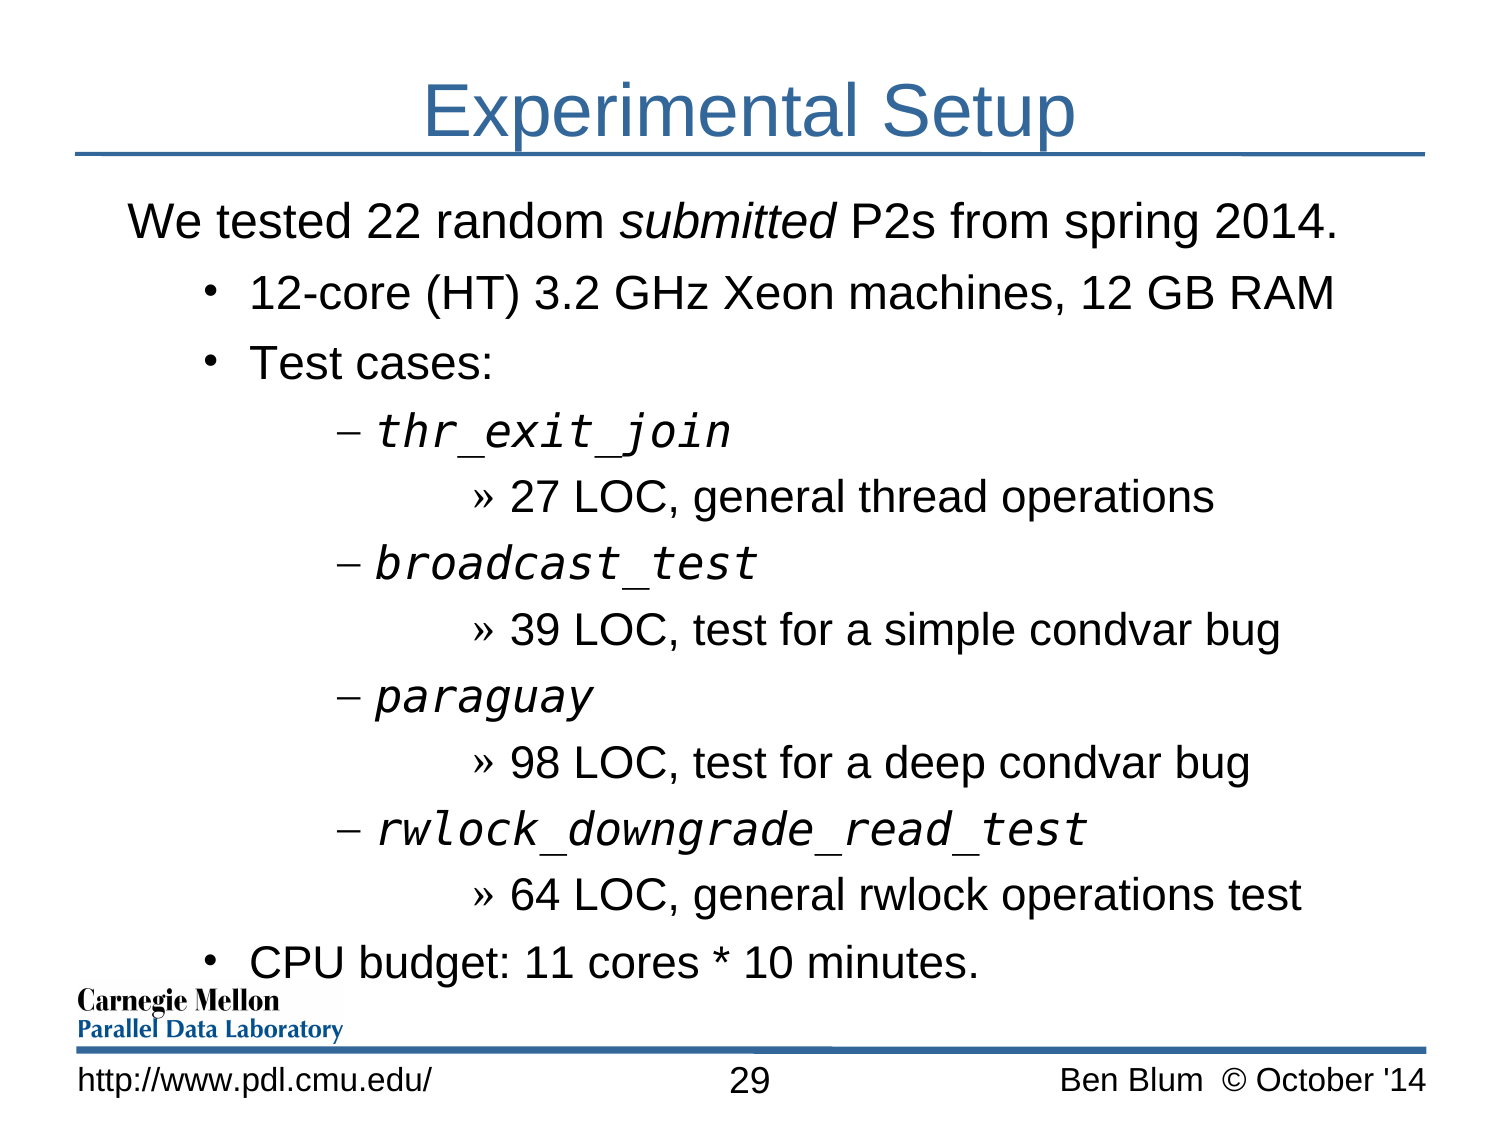

# Experimental Setup
We tested 22 random submitted P2s from spring 2014.
12-core (HT) 3.2 GHz Xeon machines, 12 GB RAM
Test cases:
thr_exit_join
27 LOC, general thread operations
broadcast_test
39 LOC, test for a simple condvar bug
paraguay
98 LOC, test for a deep condvar bug
rwlock_downgrade_read_test
64 LOC, general rwlock operations test
CPU budget: 11 cores * 10 minutes.
29